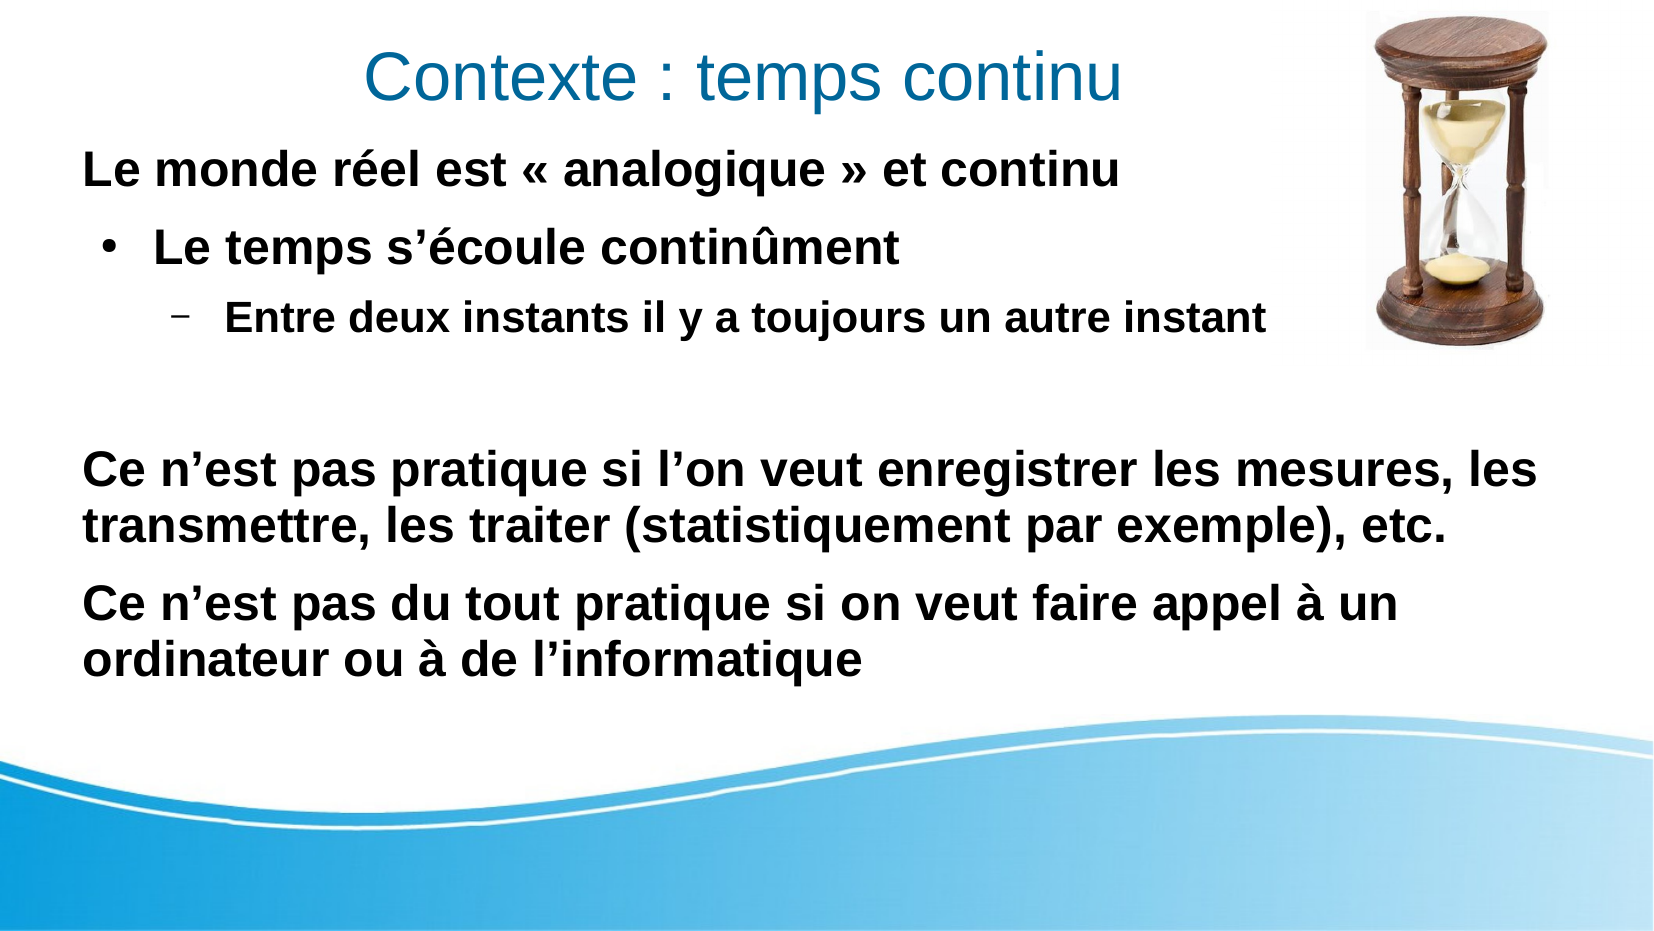

# Contexte : temps continu
Le monde réel est « analogique » et continu
Le temps s’écoule continûment
Entre deux instants il y a toujours un autre instant
Ce n’est pas pratique si l’on veut enregistrer les mesures, les transmettre, les traiter (statistiquement par exemple), etc.
Ce n’est pas du tout pratique si on veut faire appel à un ordinateur ou à de l’informatique